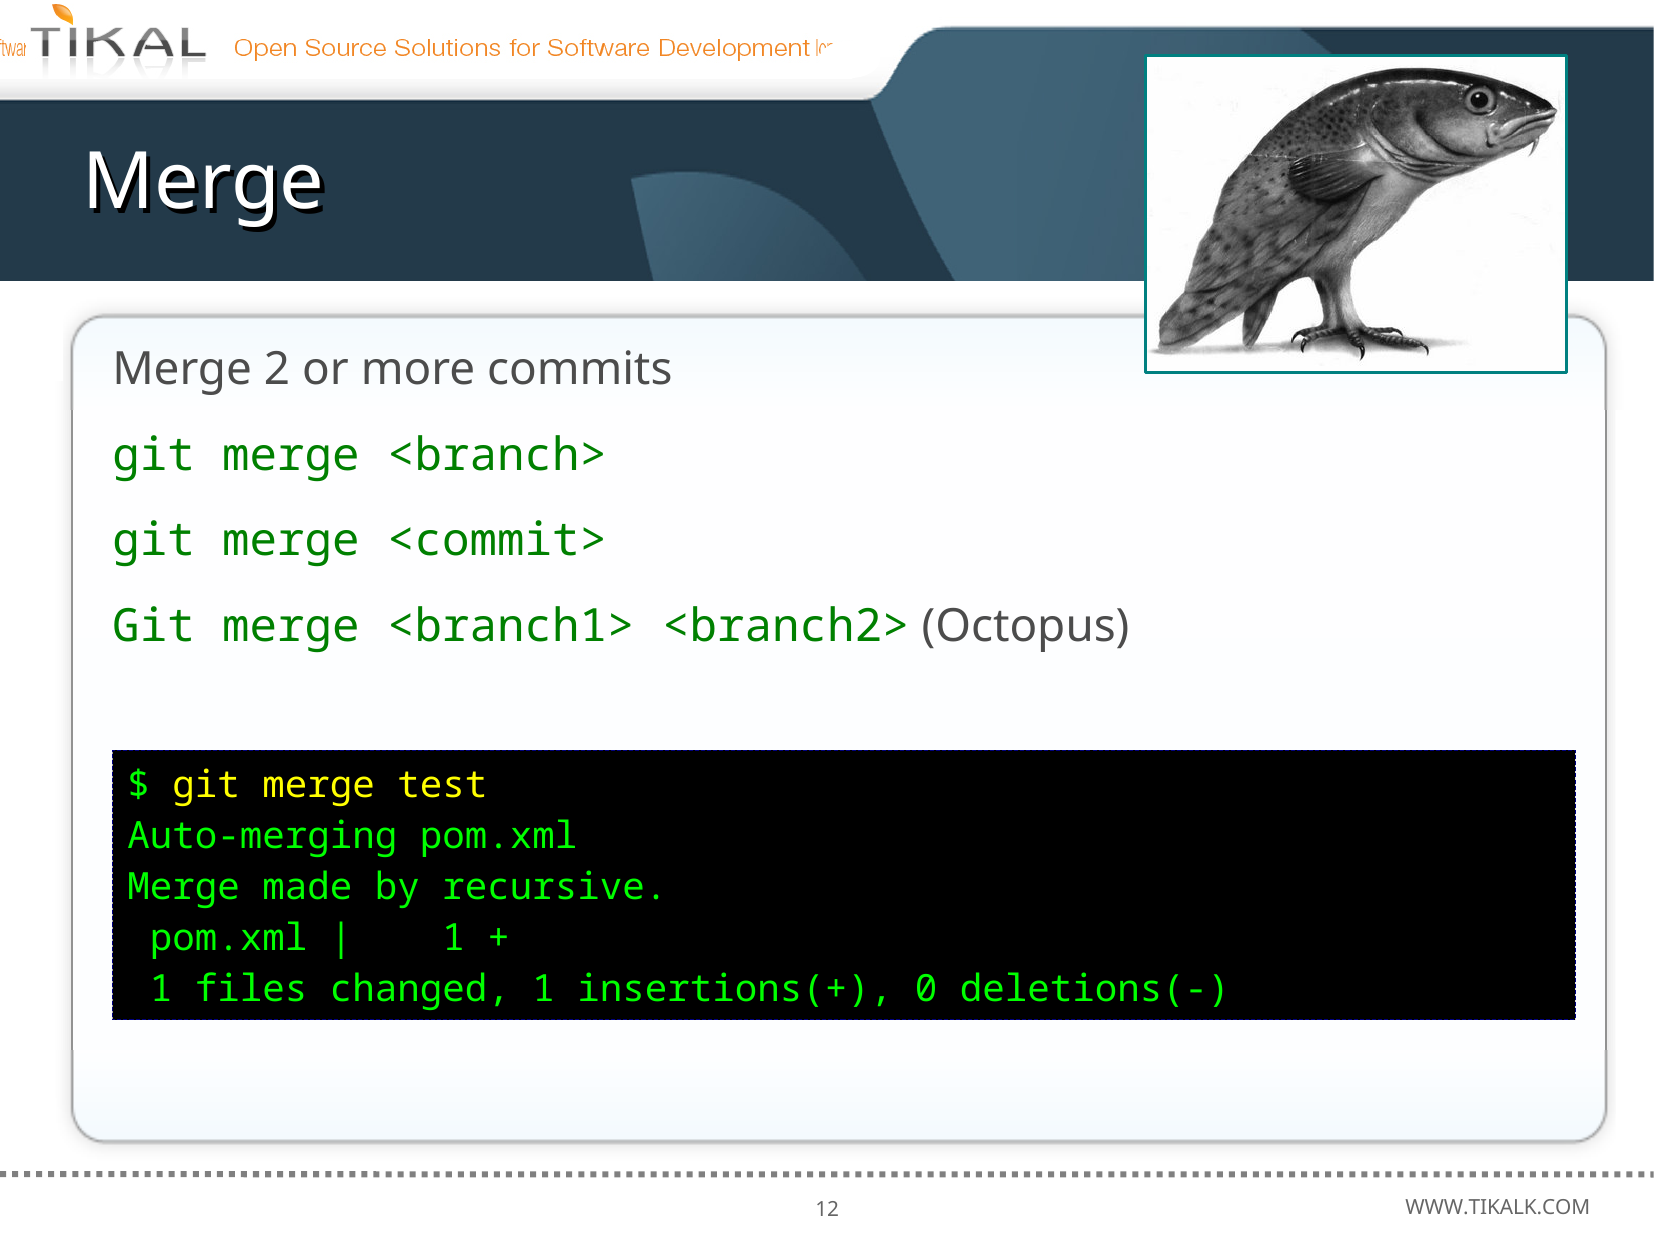

# Merge
Merge 2 or more commits
git merge <branch>
git merge <commit>
Git merge <branch1> <branch2> (Octopus)
$ git merge test
Auto-merging pom.xml
Merge made by recursive.
 pom.xml | 1 +
 1 files changed, 1 insertions(+), 0 deletions(-)